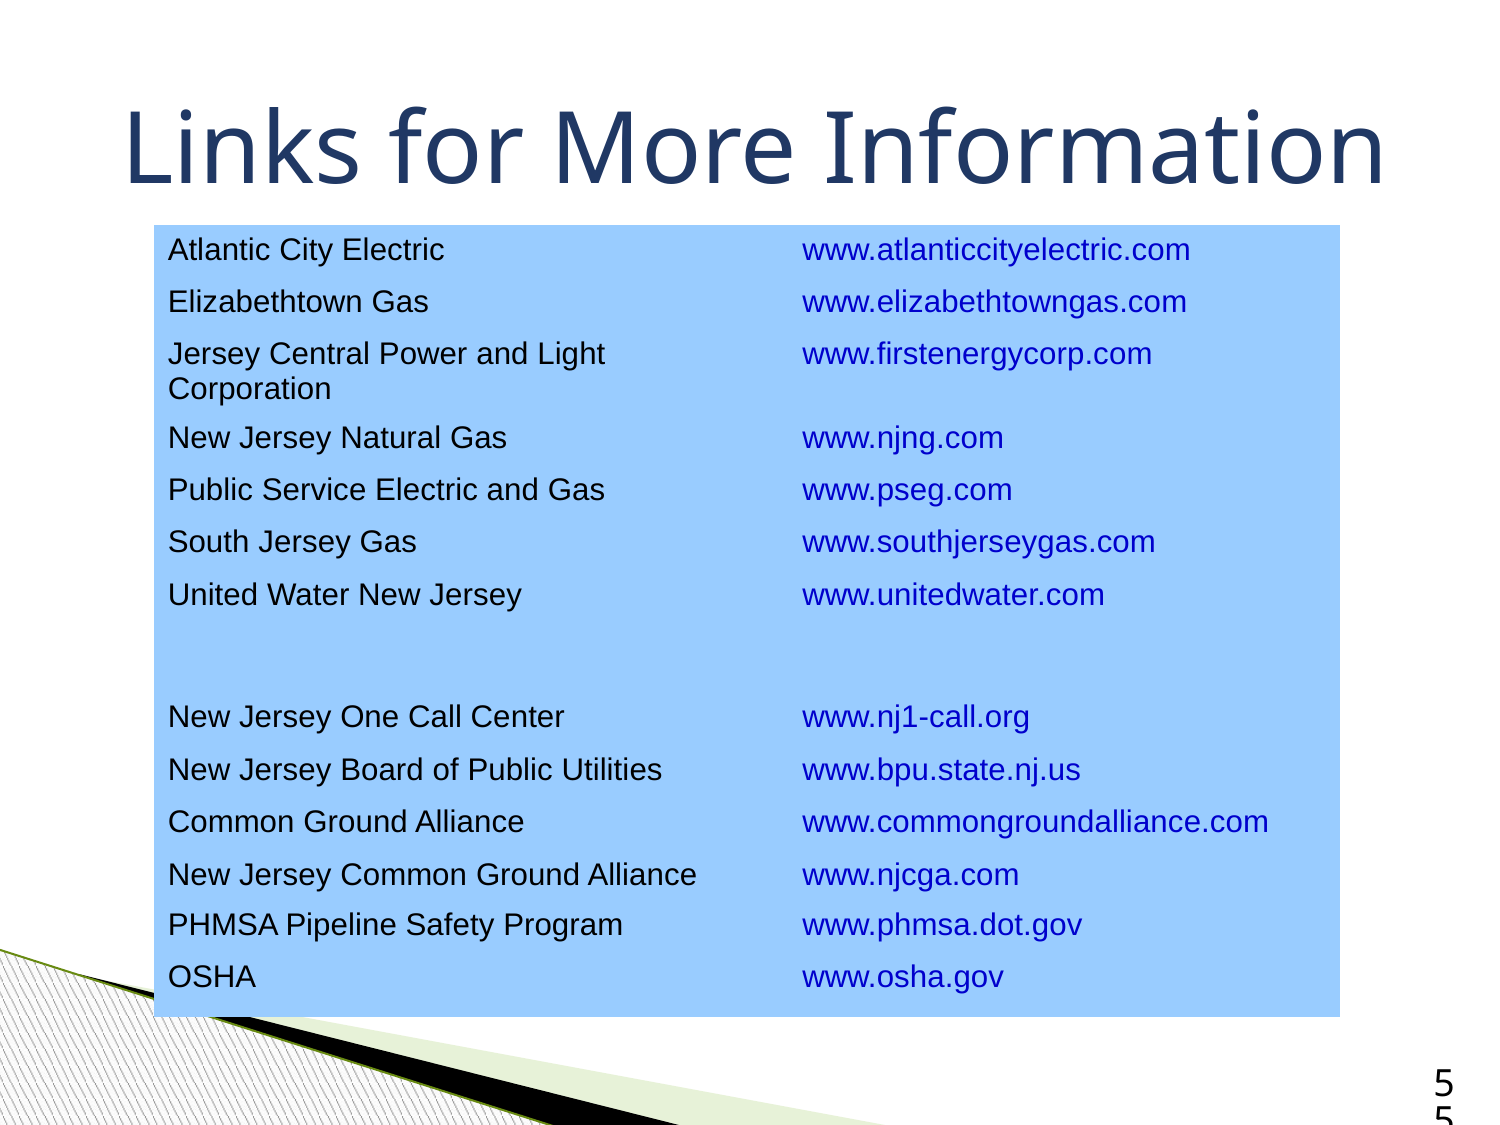

Links for More Information
| Atlantic City Electric | www.atlanticcityelectric.com |
| --- | --- |
| Elizabethtown Gas | www.elizabethtowngas.com |
| Jersey Central Power and Light Corporation | www.firstenergycorp.com |
| New Jersey Natural Gas | www.njng.com |
| Public Service Electric and Gas | www.pseg.com |
| South Jersey Gas | www.southjerseygas.com |
| United Water New Jersey | www.unitedwater.com |
| | |
| New Jersey One Call Center | www.nj1-call.org |
| New Jersey Board of Public Utilities | www.bpu.state.nj.us |
| Common Ground Alliance | www.commongroundalliance.com |
| New Jersey Common Ground Alliance | www.njcga.com |
| PHMSA Pipeline Safety Program | www.phmsa.dot.gov |
| OSHA | www.osha.gov |